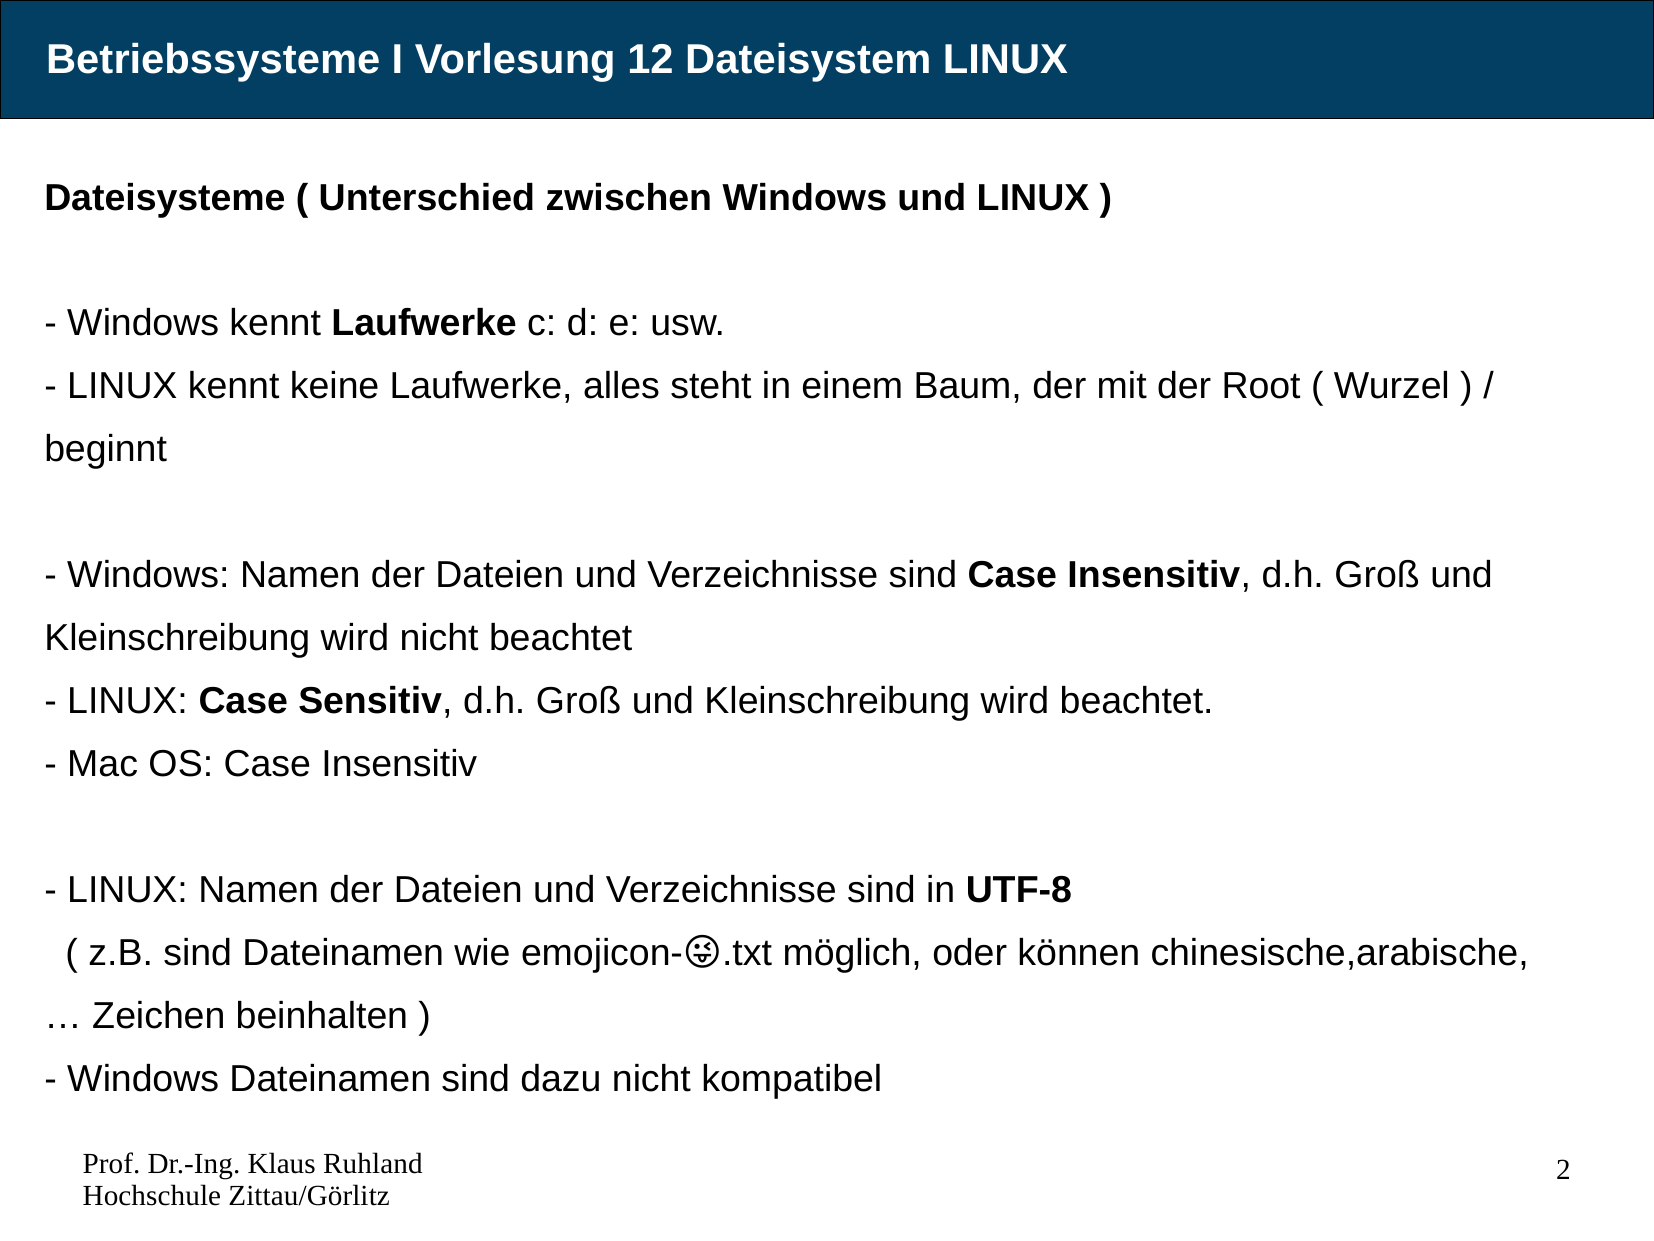

Dateisysteme ( Unterschied zwischen Windows und LINUX )
- Windows kennt Laufwerke c: d: e: usw.
- LINUX kennt keine Laufwerke, alles steht in einem Baum, der mit der Root ( Wurzel ) / beginnt
- Windows: Namen der Dateien und Verzeichnisse sind Case Insensitiv, d.h. Groß und Kleinschreibung wird nicht beachtet
- LINUX: Case Sensitiv, d.h. Groß und Kleinschreibung wird beachtet.
- Mac OS: Case Insensitiv
- LINUX: Namen der Dateien und Verzeichnisse sind in UTF-8
 ( z.B. sind Dateinamen wie emojicon-😜.txt möglich, oder können chinesische,arabische,… Zeichen beinhalten )
- Windows Dateinamen sind dazu nicht kompatibel
2